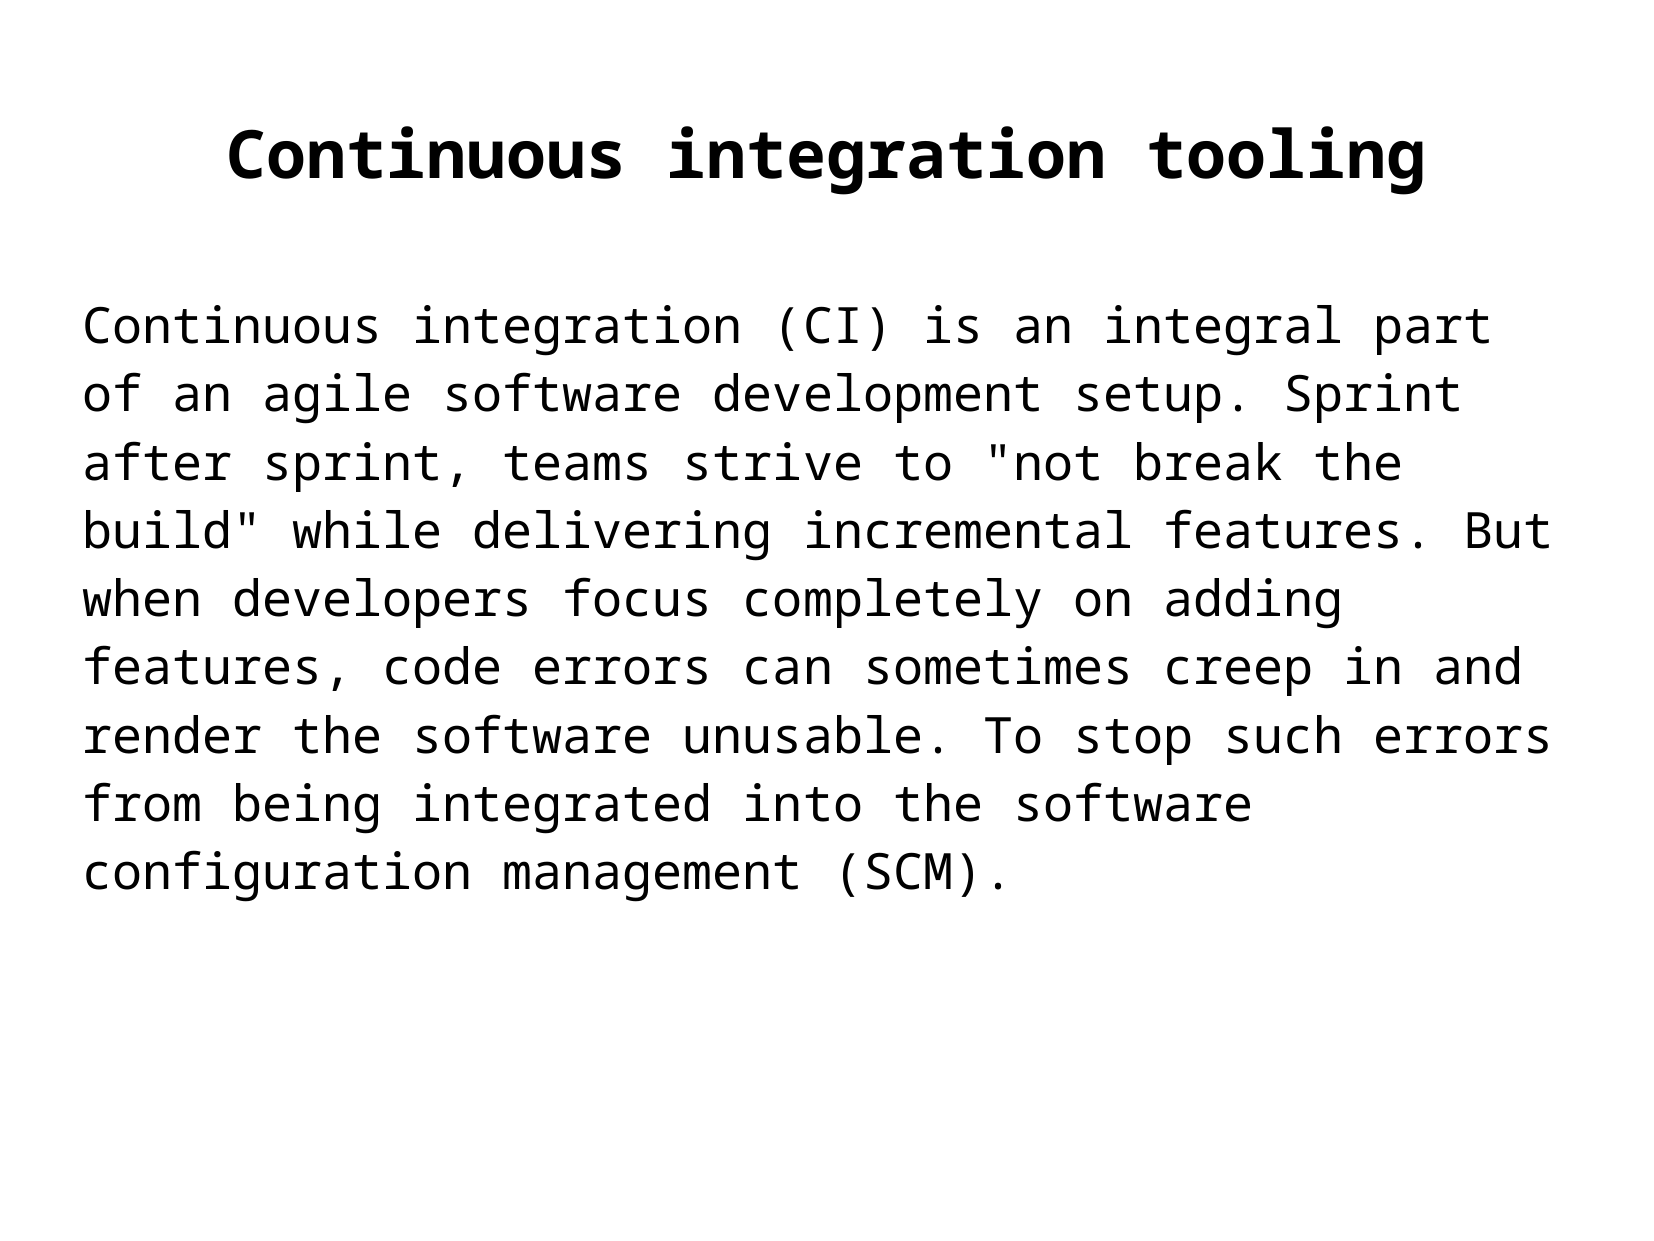

# Continuous integration tooling
Continuous integration (CI) is an integral part of an agile software development setup. Sprint after sprint, teams strive to "not break the build" while delivering incremental features. But when developers focus completely on adding features, code errors can sometimes creep in and render the software unusable. To stop such errors from being integrated into the software configuration management (SCM).